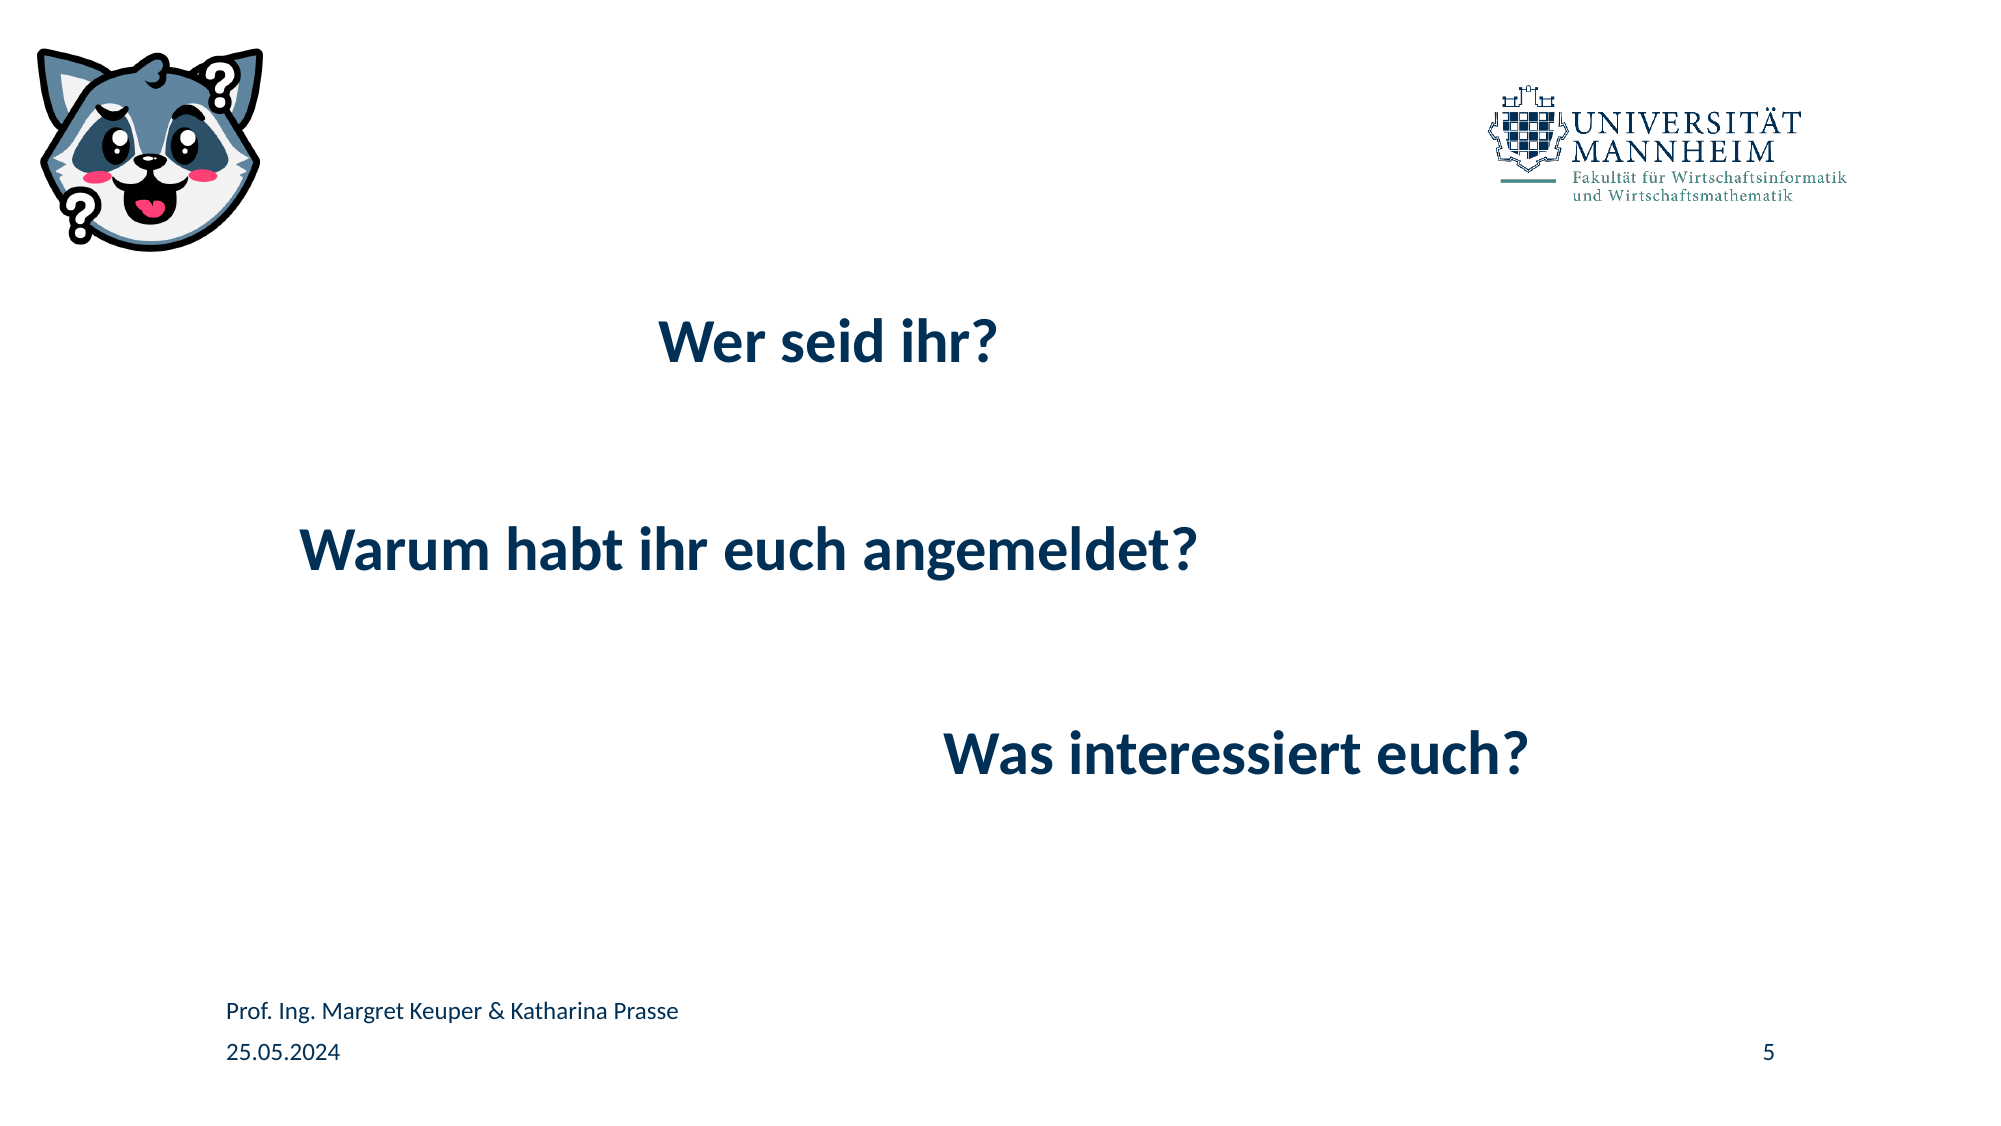

# Wer seid ihr?
Warum habt ihr euch angemeldet?
Was interessiert euch?
Prof. Ing. Margret Keuper & Katharina Prasse
25.05.2024
5